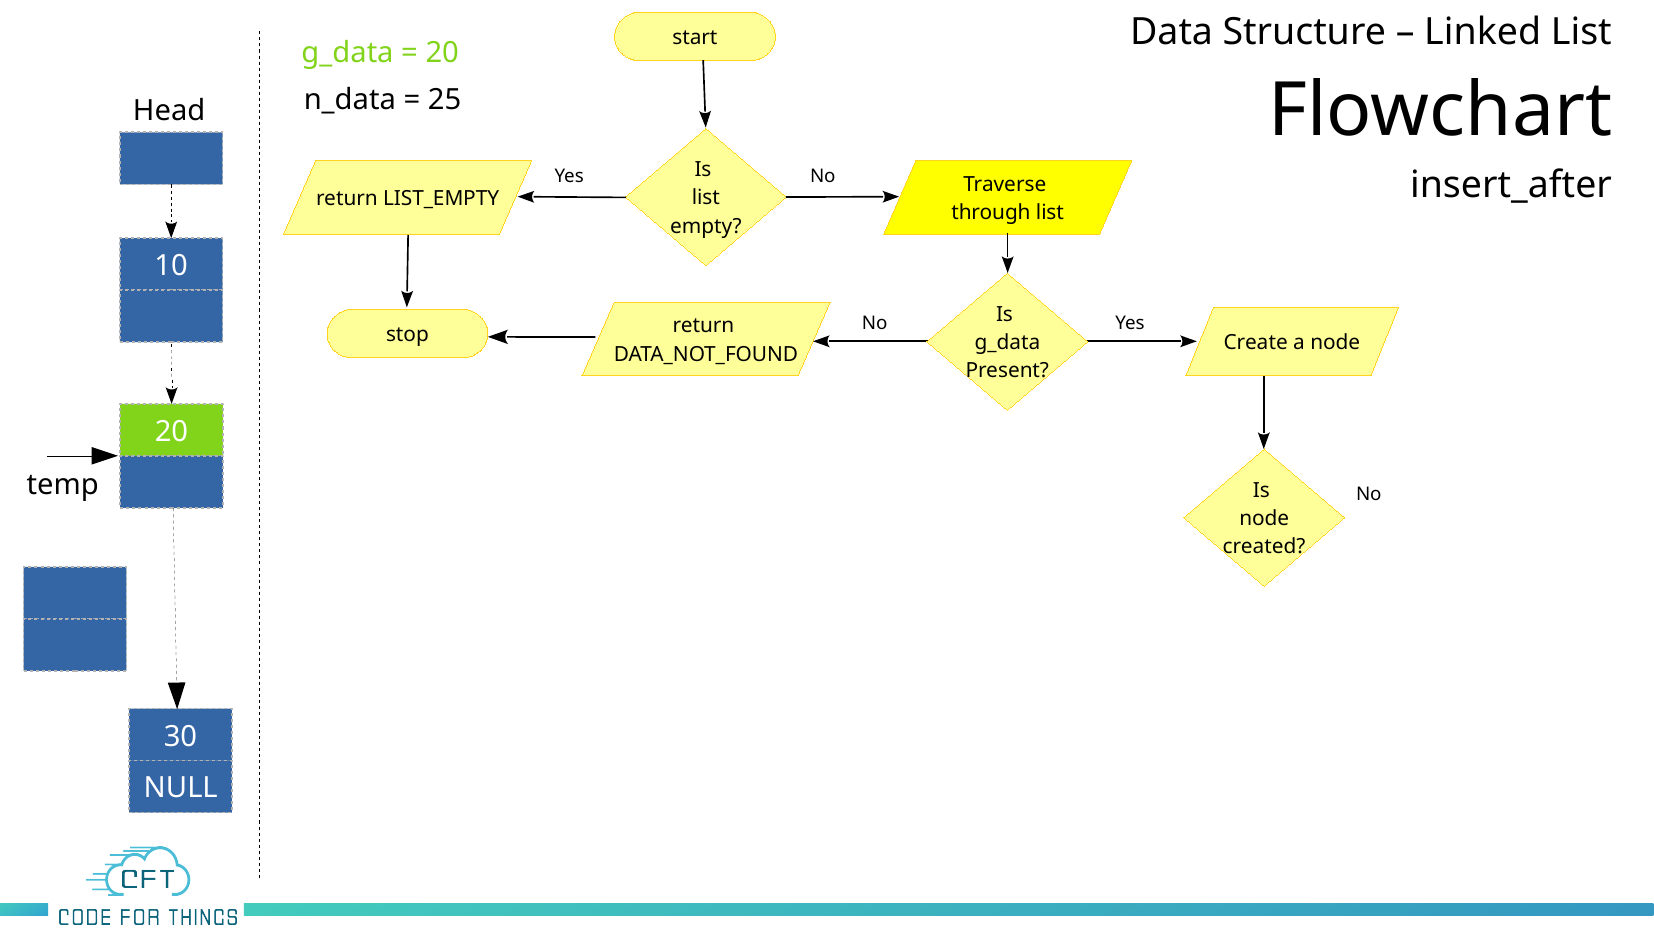

# Data Structure – Linked List Flowchart insert_after
start
 g_data = 20
 n_data = 25
Head
Is
list
empty?
No
Yes
return LIST_EMPTY
Traverse
through list
10
Is
g_data
Present?
Yes
return
DATA_NOT_FOUND
No
Create a node
stop
20
Is
node
created?
temp
No
30
NULL